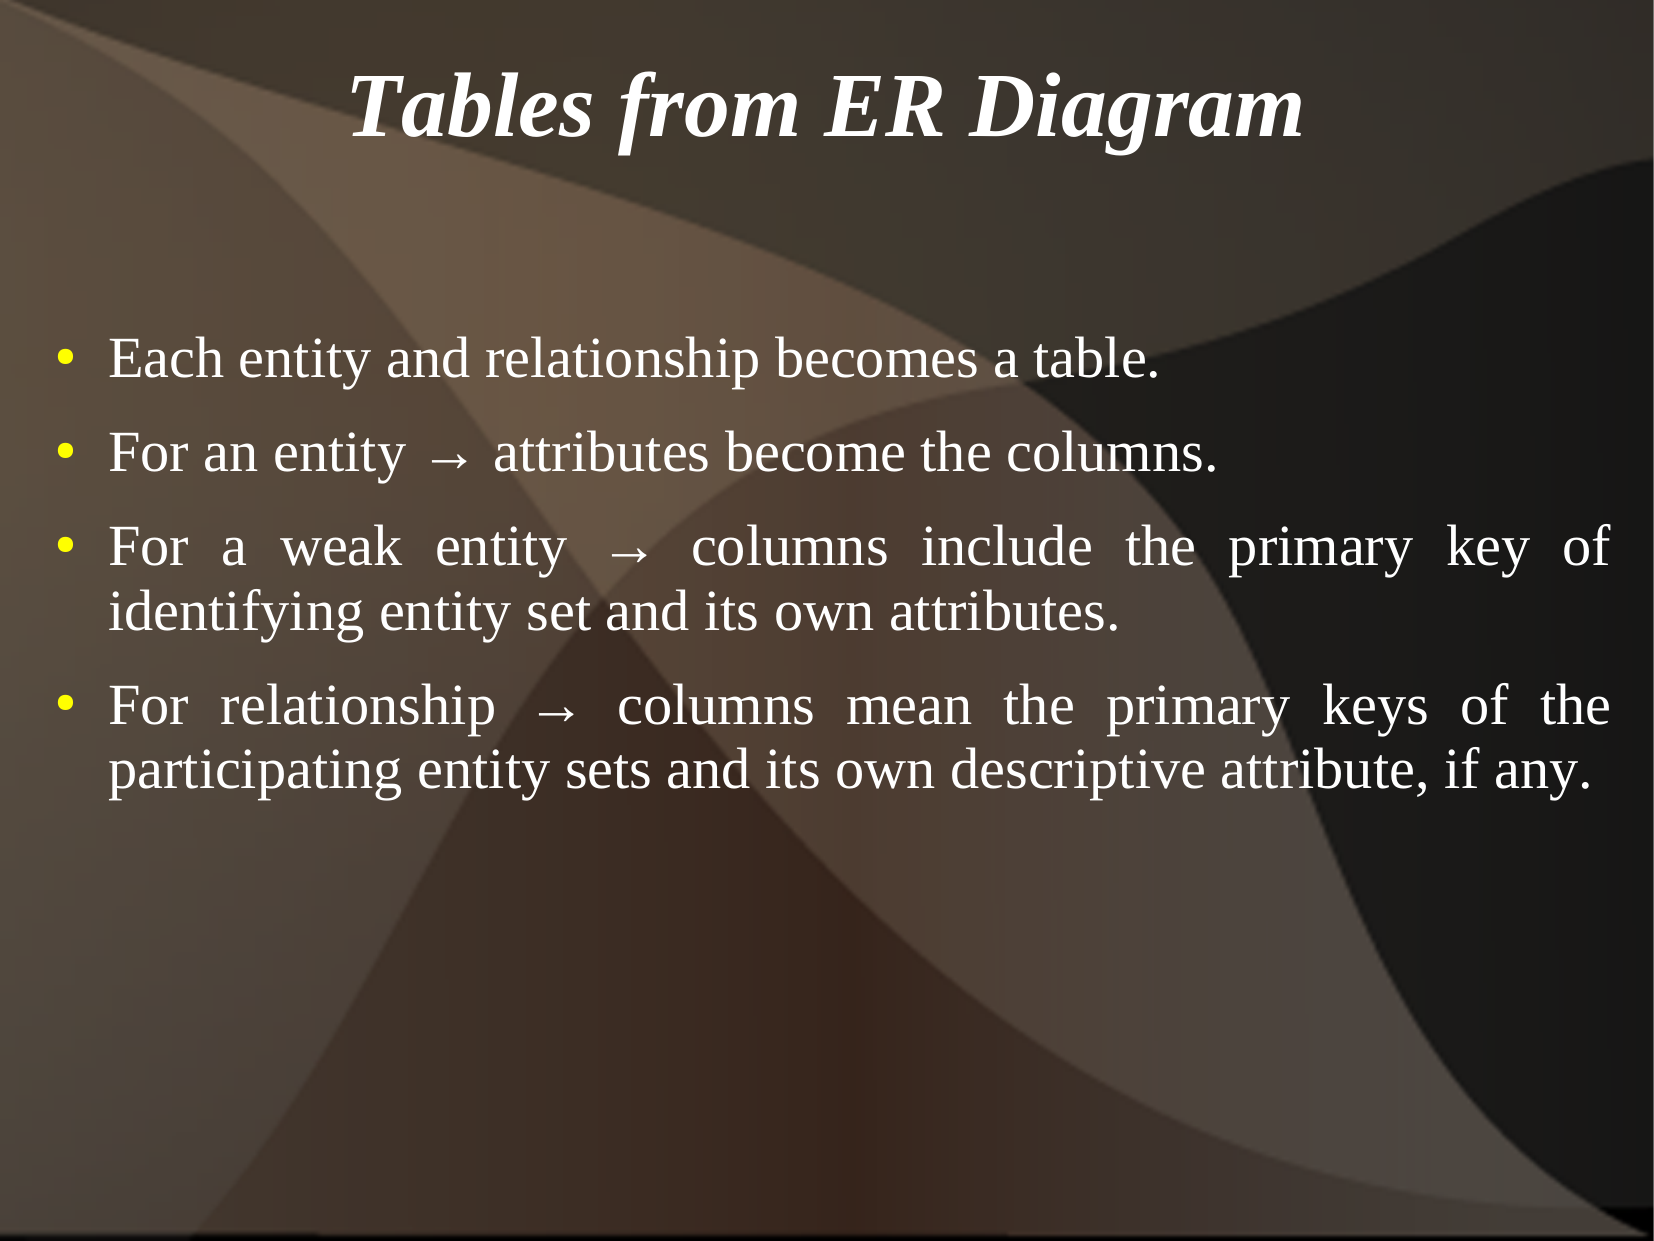

# Tables from ER Diagram
Each entity and relationship becomes a table.
For an entity → attributes become the columns.
For a weak entity → columns include the primary key of identifying entity set and its own attributes.
For relationship → columns mean the primary keys of the participating entity sets and its own descriptive attribute, if any.